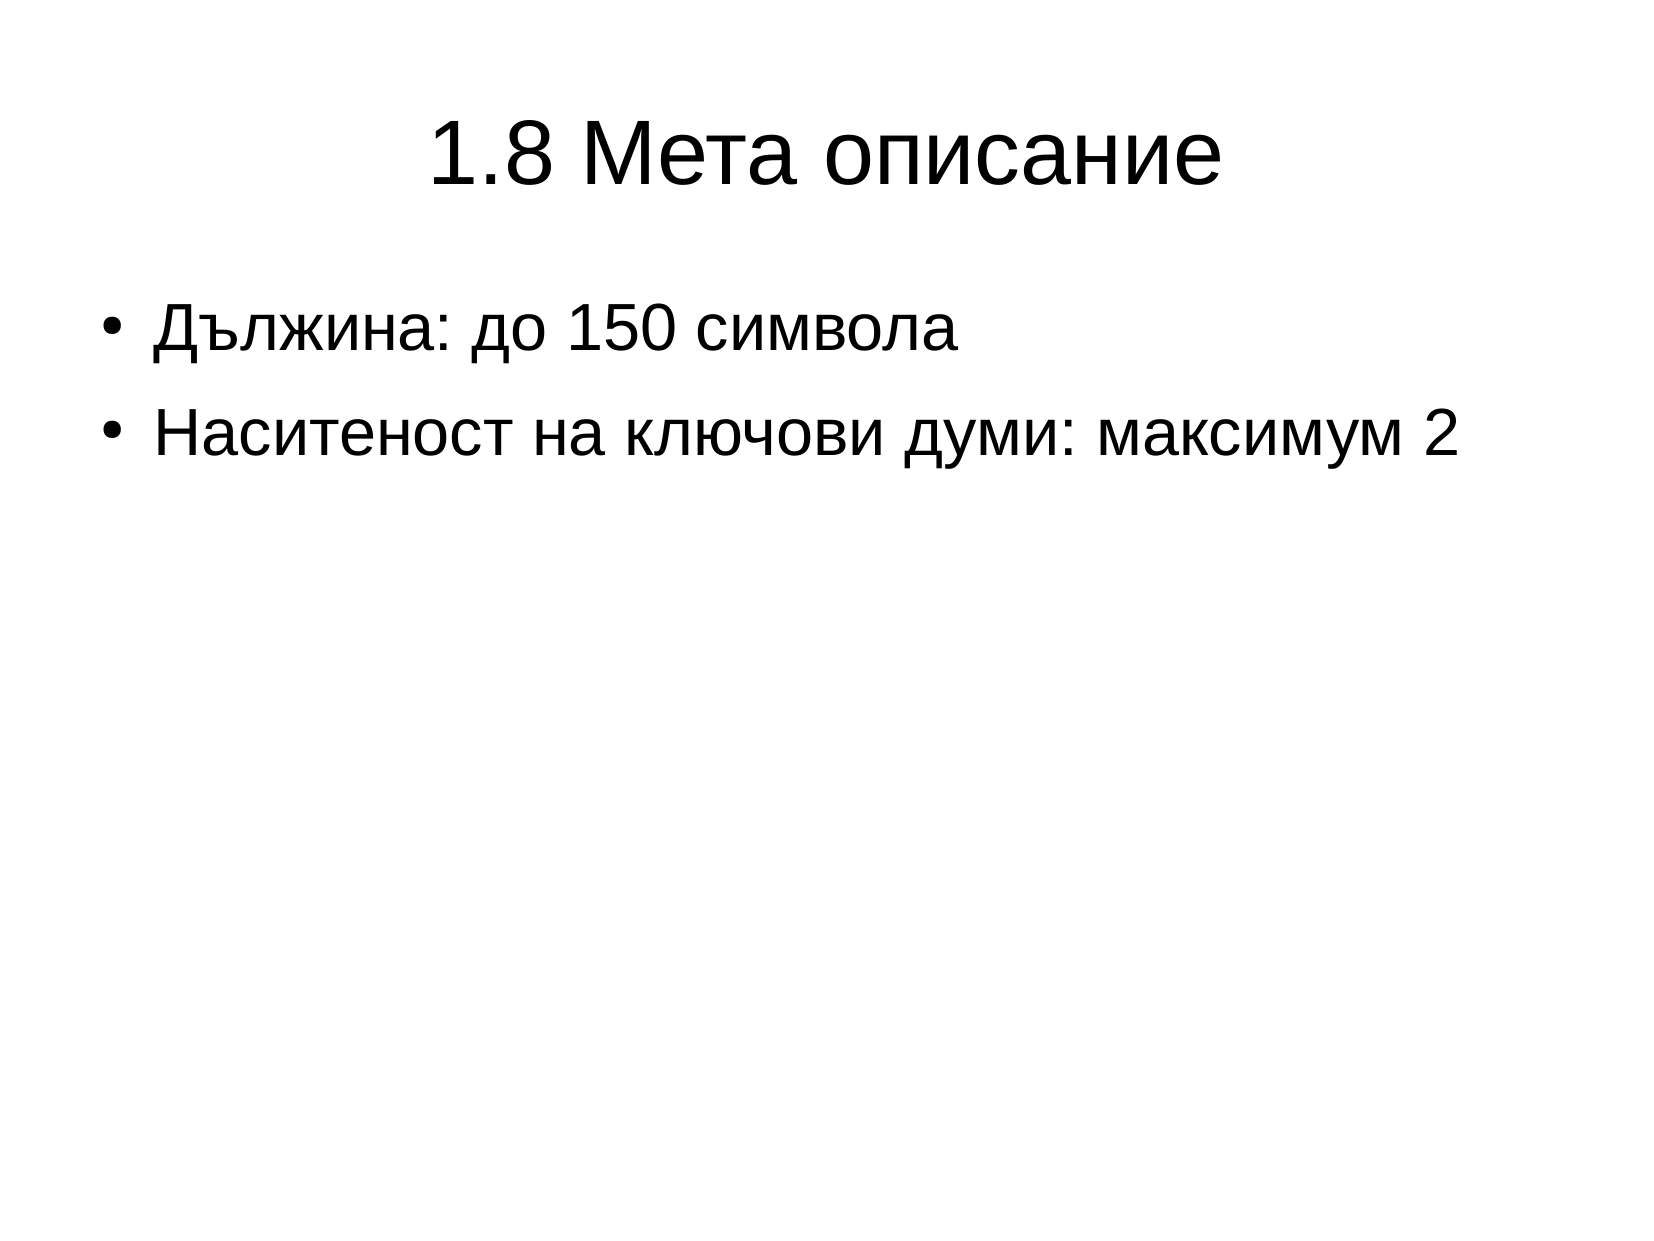

# 1.8 Мета описание
Дължина: до 150 символа
Наситеност на ключови думи: максимум 2